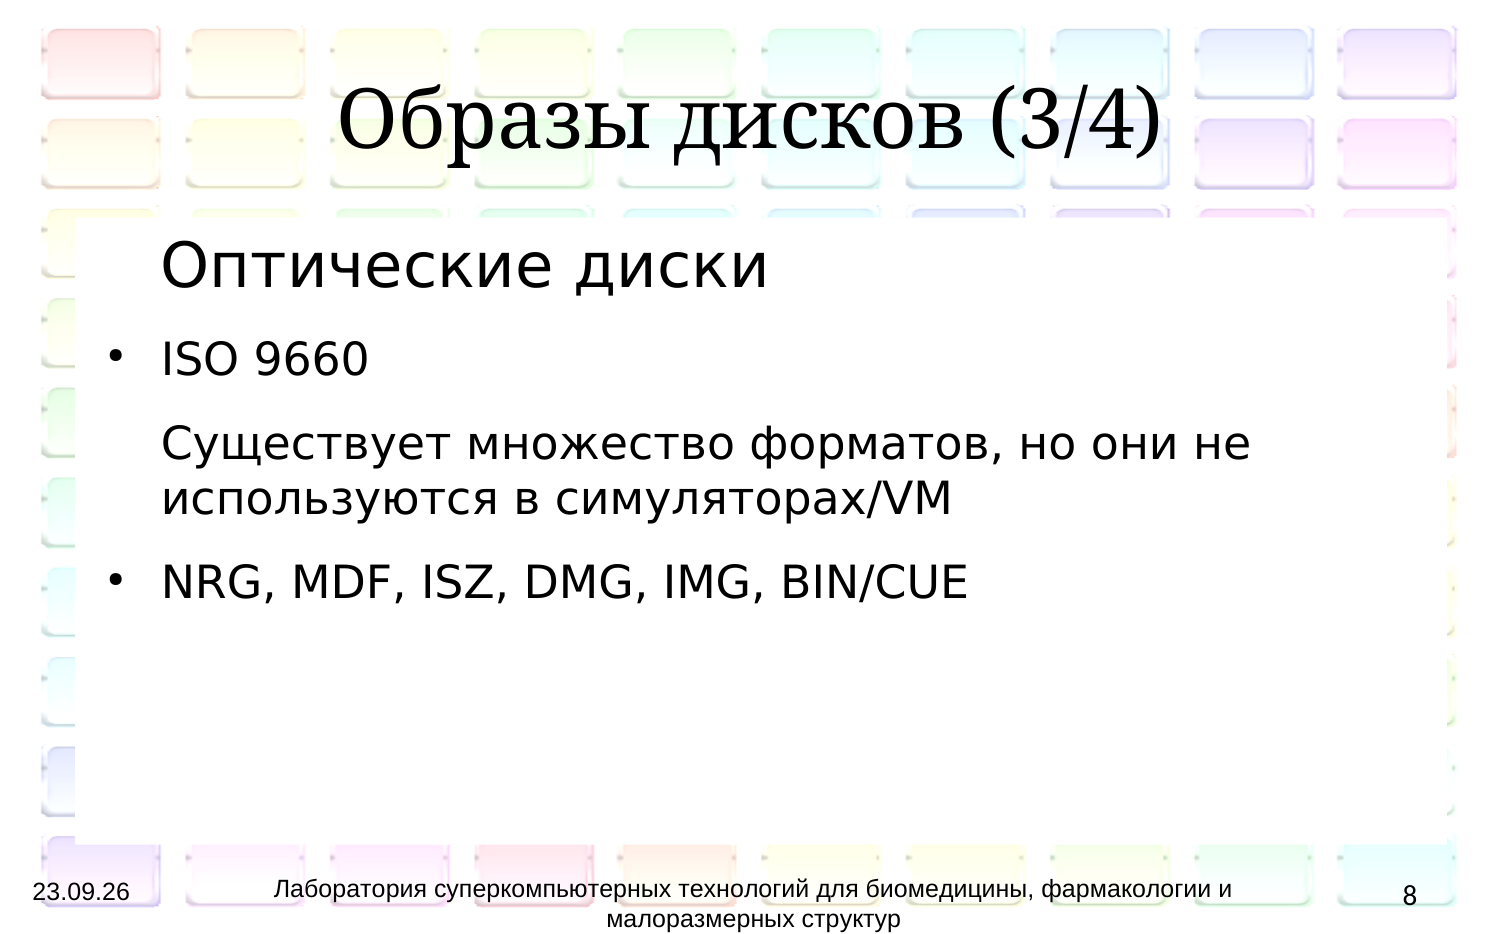

# Образы дисков (3/4)
Оптические диски
ISO 9660
Существует множество форматов, но они не используются в симуляторах/VM
NRG, MDF, ISZ, DMG, IMG, BIN/CUE
Лаборатория суперкомпьютерных технологий для биомедицины, фармакологии и малоразмерных структур